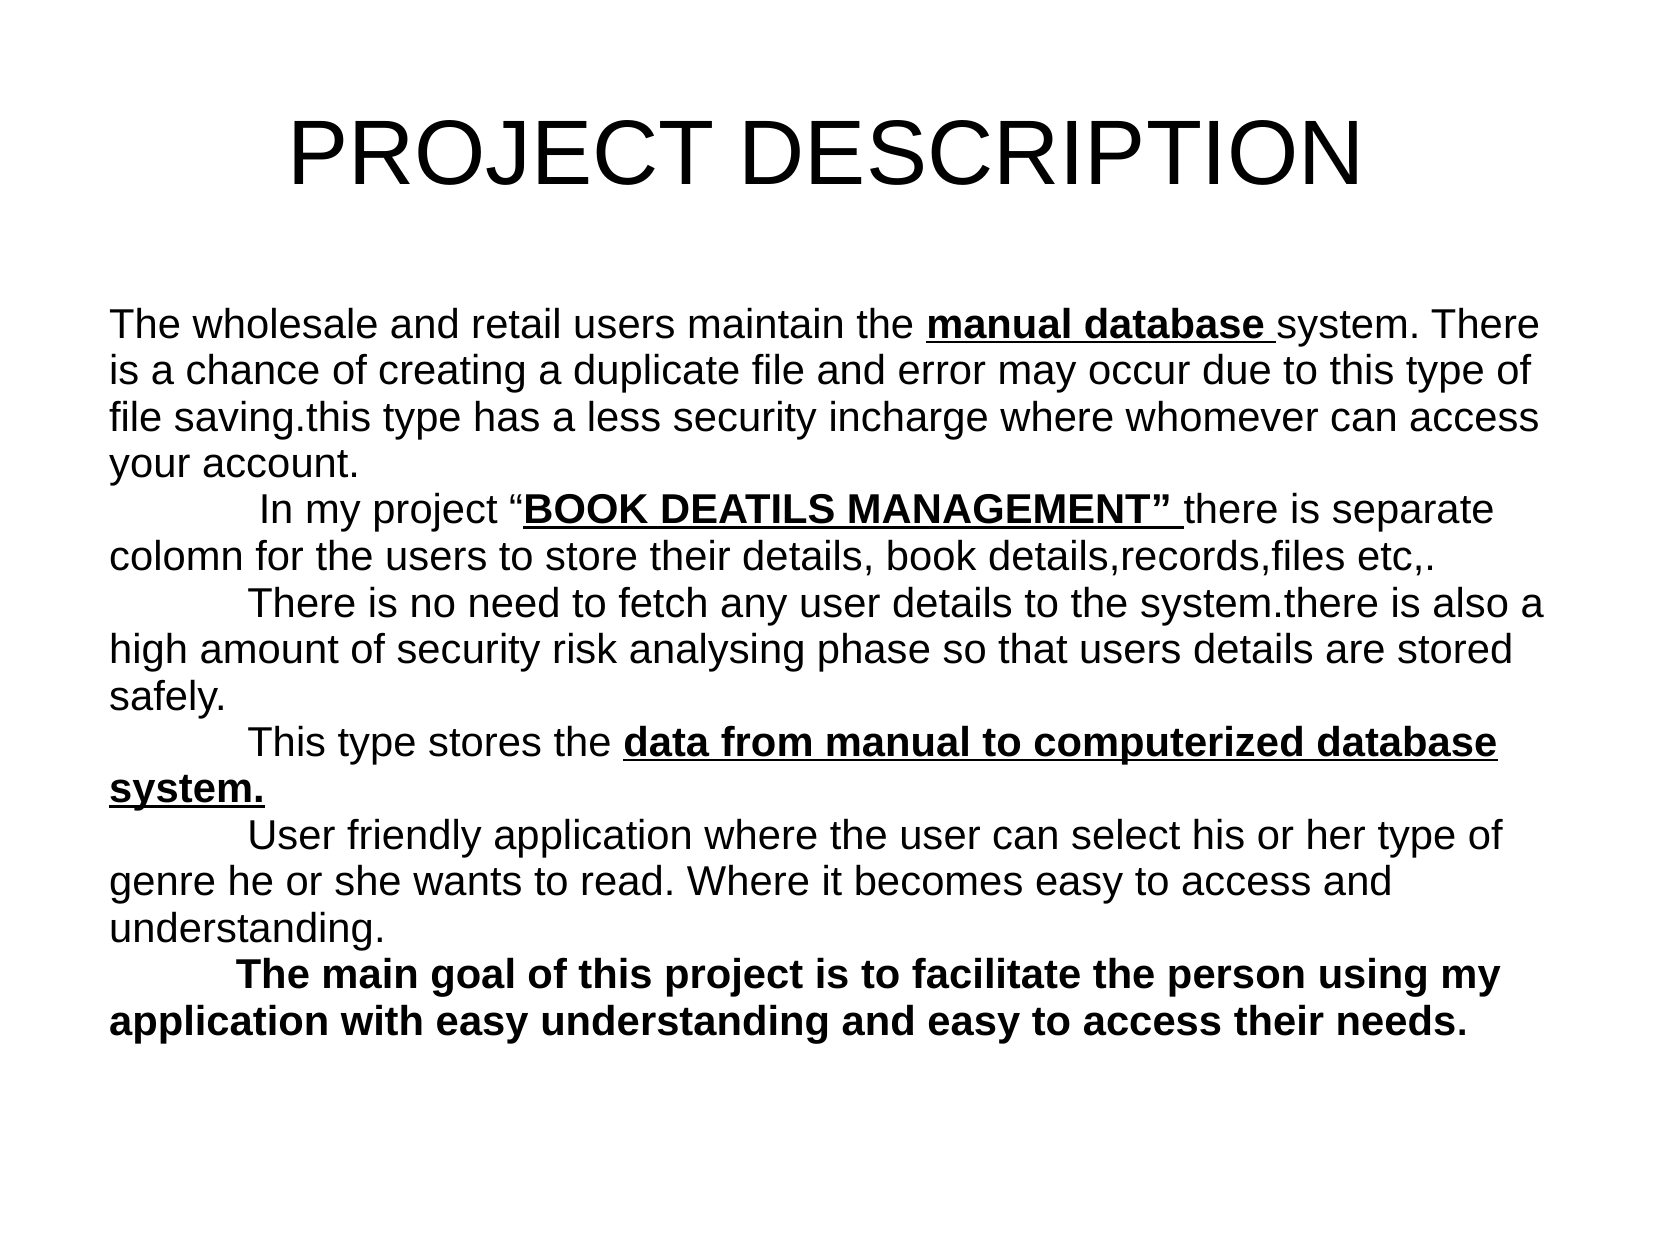

# PROJECT DESCRIPTION
The wholesale and retail users maintain the manual database system. There is a chance of creating a duplicate file and error may occur due to this type of file saving.this type has a less security incharge where whomever can access your account.
 In my project “BOOK DEATILS MANAGEMENT” there is separate colomn for the users to store their details, book details,records,files etc,.
 There is no need to fetch any user details to the system.there is also a high amount of security risk analysing phase so that users details are stored safely.
 This type stores the data from manual to computerized database system.
 User friendly application where the user can select his or her type of genre he or she wants to read. Where it becomes easy to access and understanding.
 The main goal of this project is to facilitate the person using my application with easy understanding and easy to access their needs.